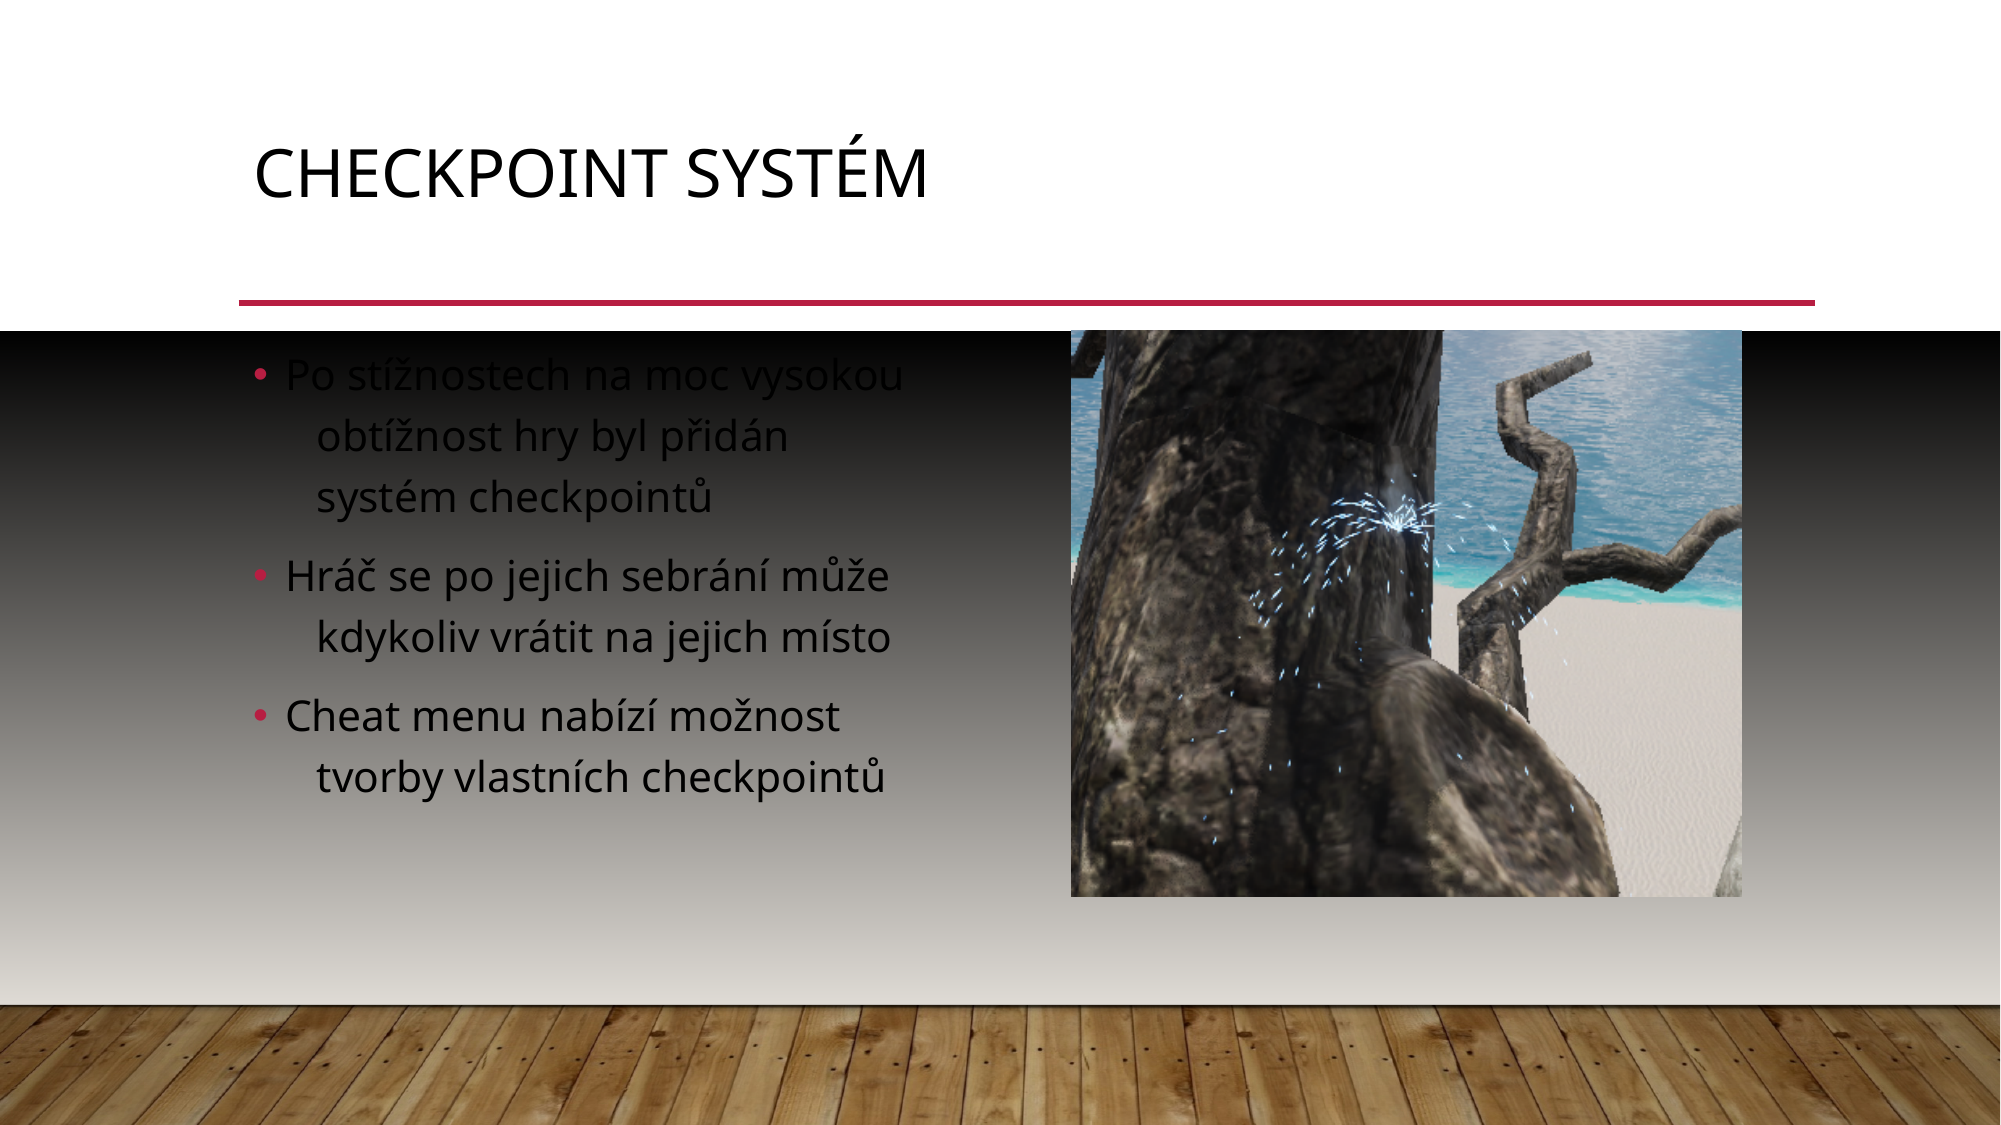

# Checkpoint systém
Po stížnostech na moc vysokou obtížnost hry byl přidán systém checkpointů
Hráč se po jejich sebrání může kdykoliv vrátit na jejich místo
Cheat menu nabízí možnost tvorby vlastních checkpointů